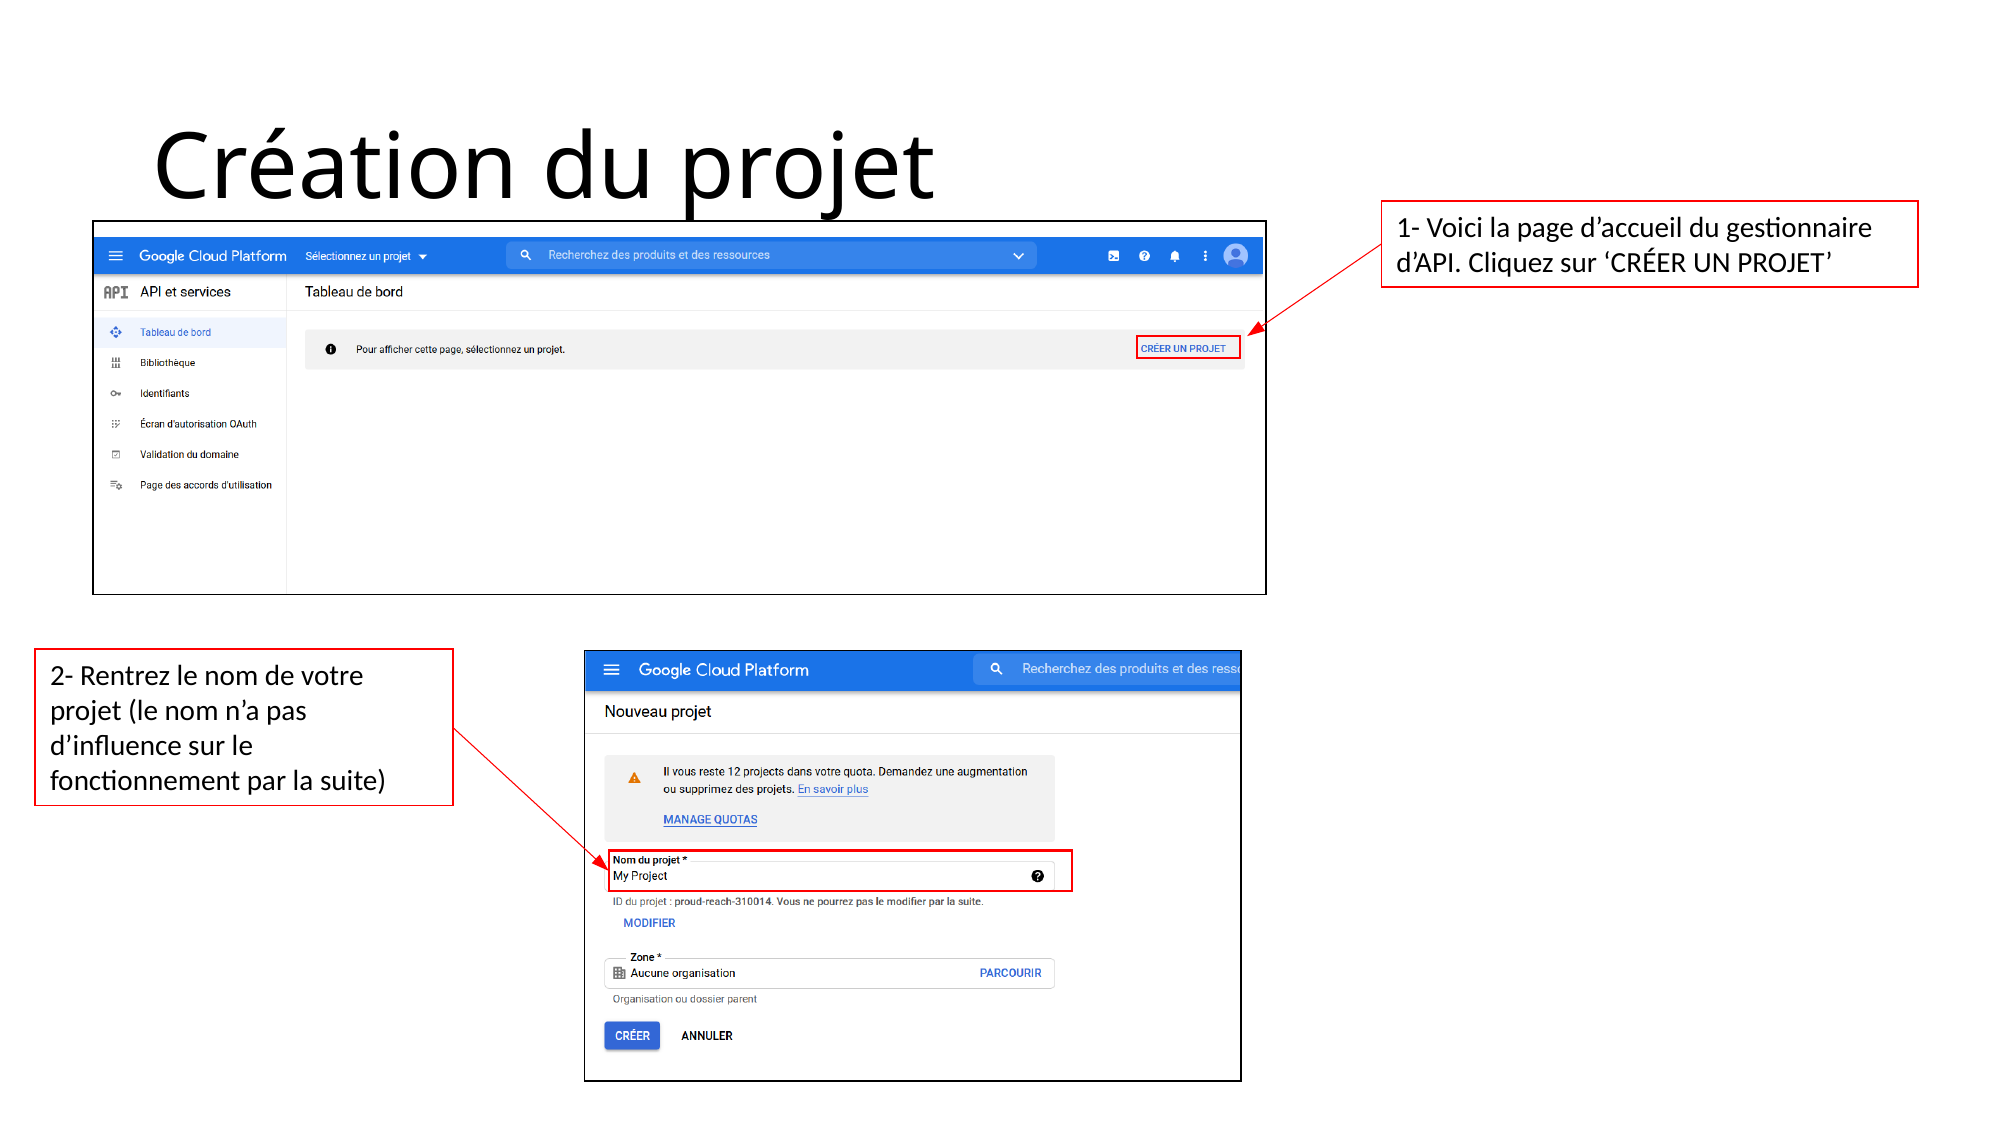

# Création du projet
1- Voici la page d’accueil du gestionnaire d’API. Cliquez sur ‘CRÉER UN PROJET’
2- Rentrez le nom de votre projet (le nom n’a pas d’influence sur le fonctionnement par la suite)